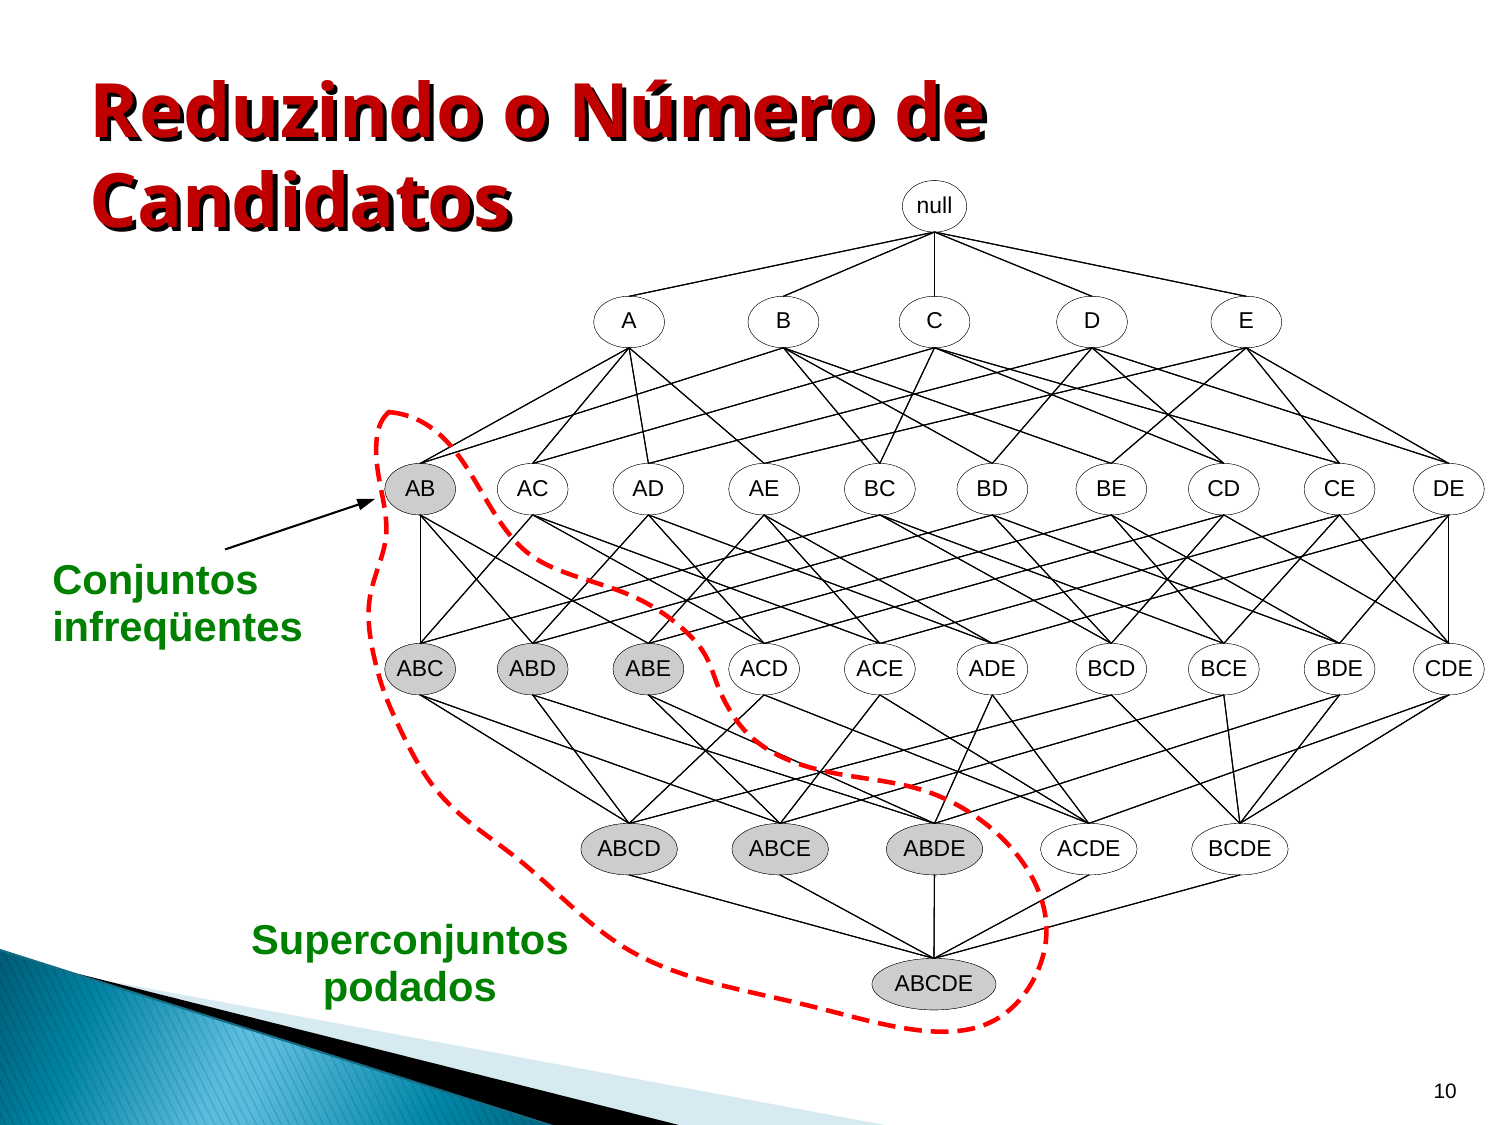

Reduzindo o Número de Candidatos
Conjuntos infreqüentes
Superconjuntos podados